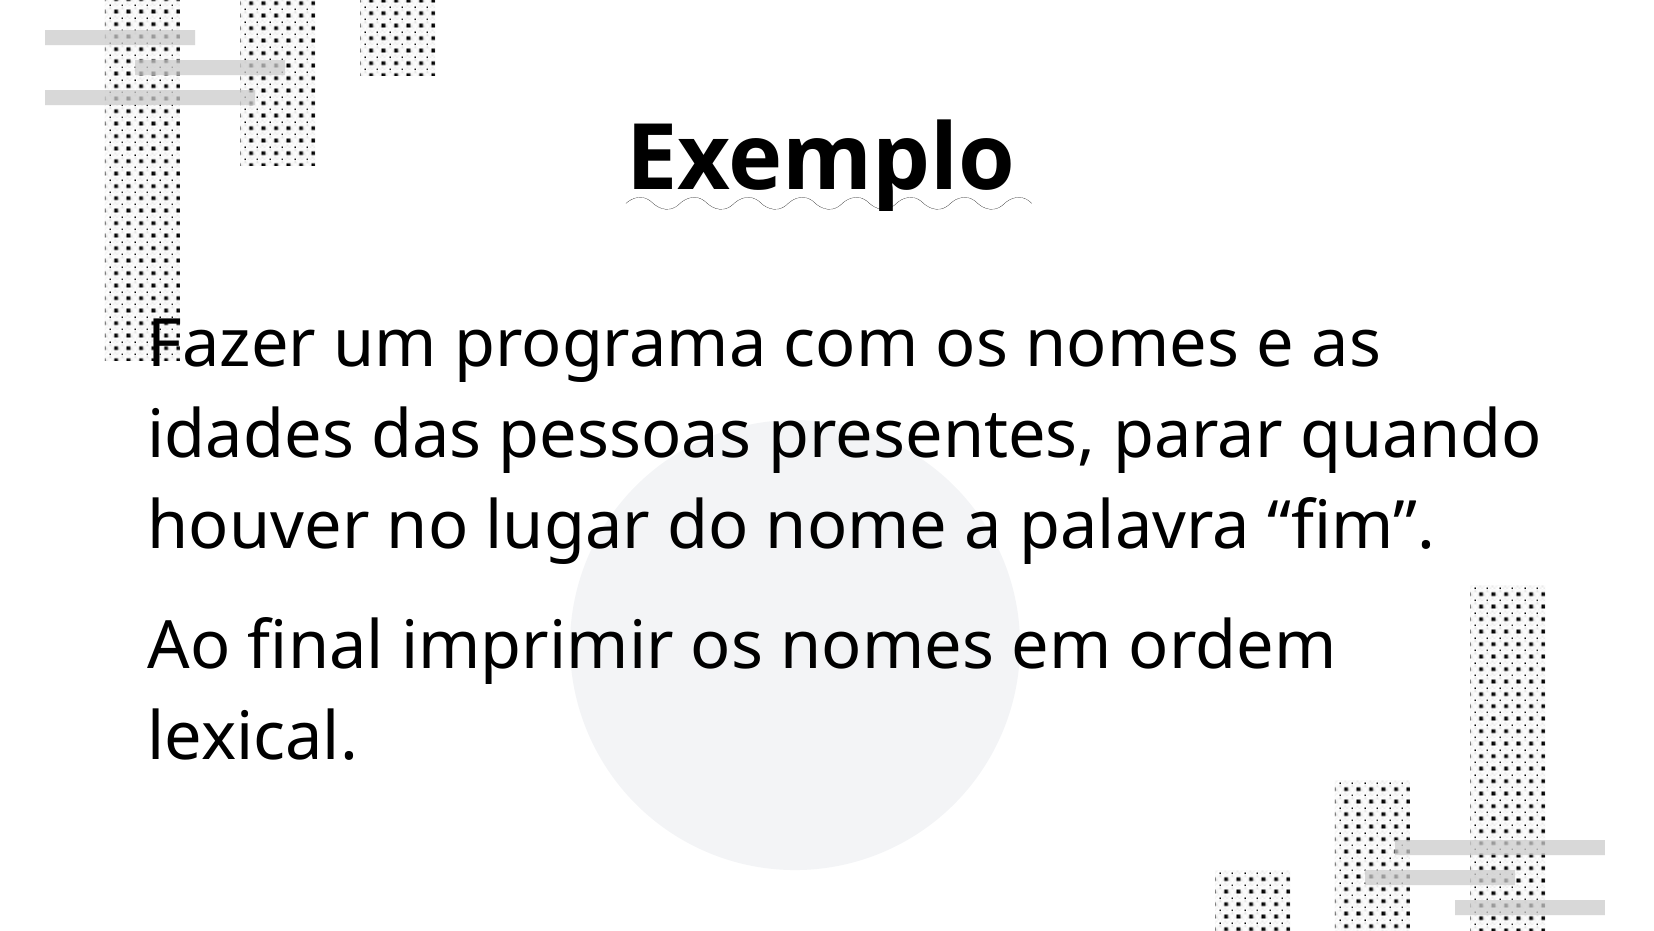

# Exemplo
Fazer um programa com os nomes e as idades das pessoas presentes, parar quando houver no lugar do nome a palavra “fim”.
Ao final imprimir os nomes em ordem lexical.